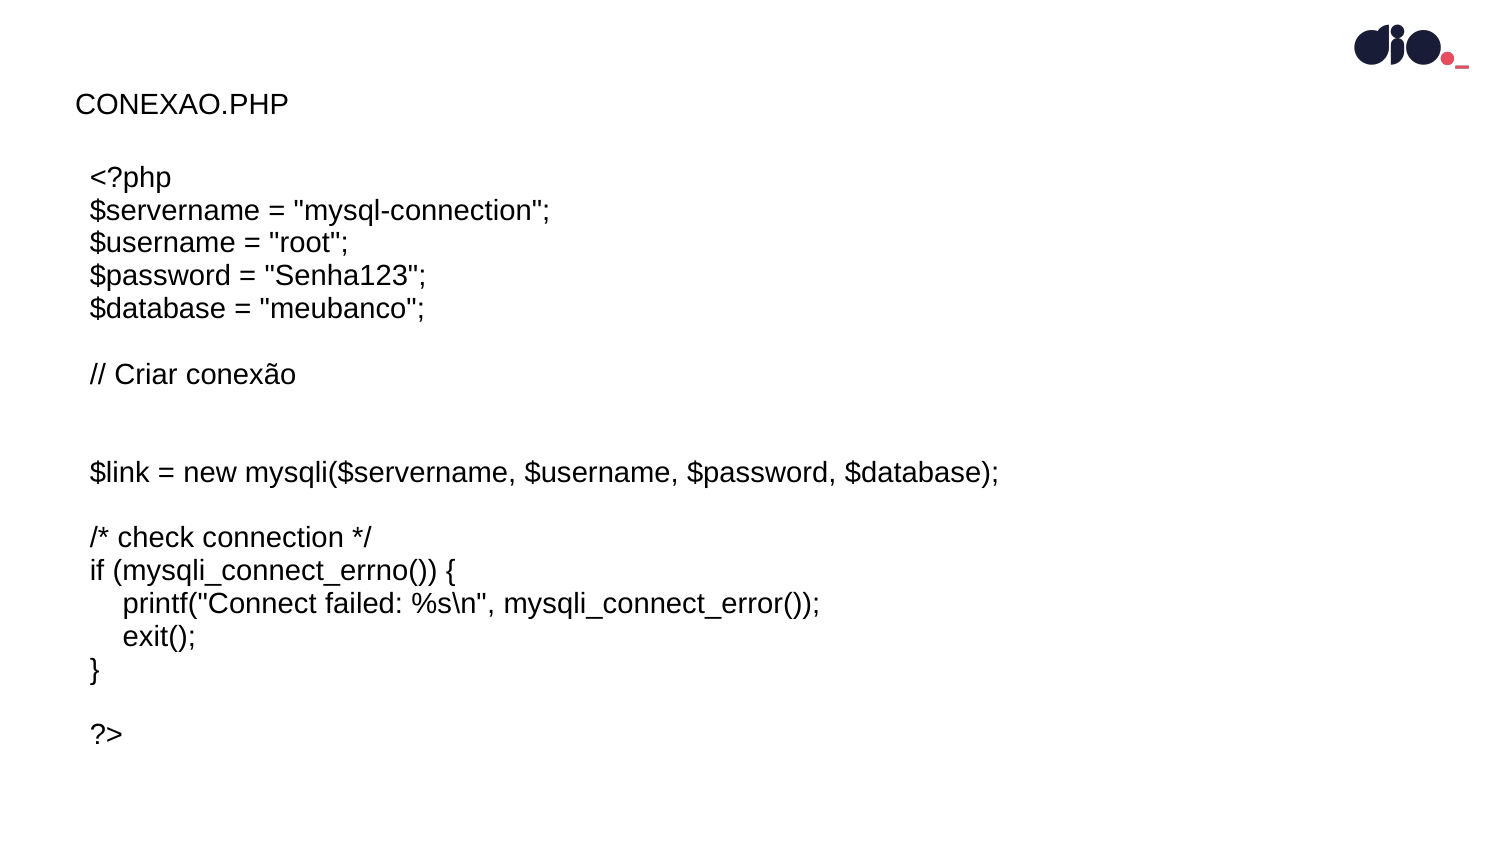

# CONEXAO.PHP
<?php
$servername = "mysql-connection";
$username = "root";
$password = "Senha123";
$database = "meubanco";
// Criar conexão
$link = new mysqli($servername, $username, $password, $database);
/* check connection */
if (mysqli_connect_errno()) {
 printf("Connect failed: %s\n", mysqli_connect_error());
 exit();
}
?>